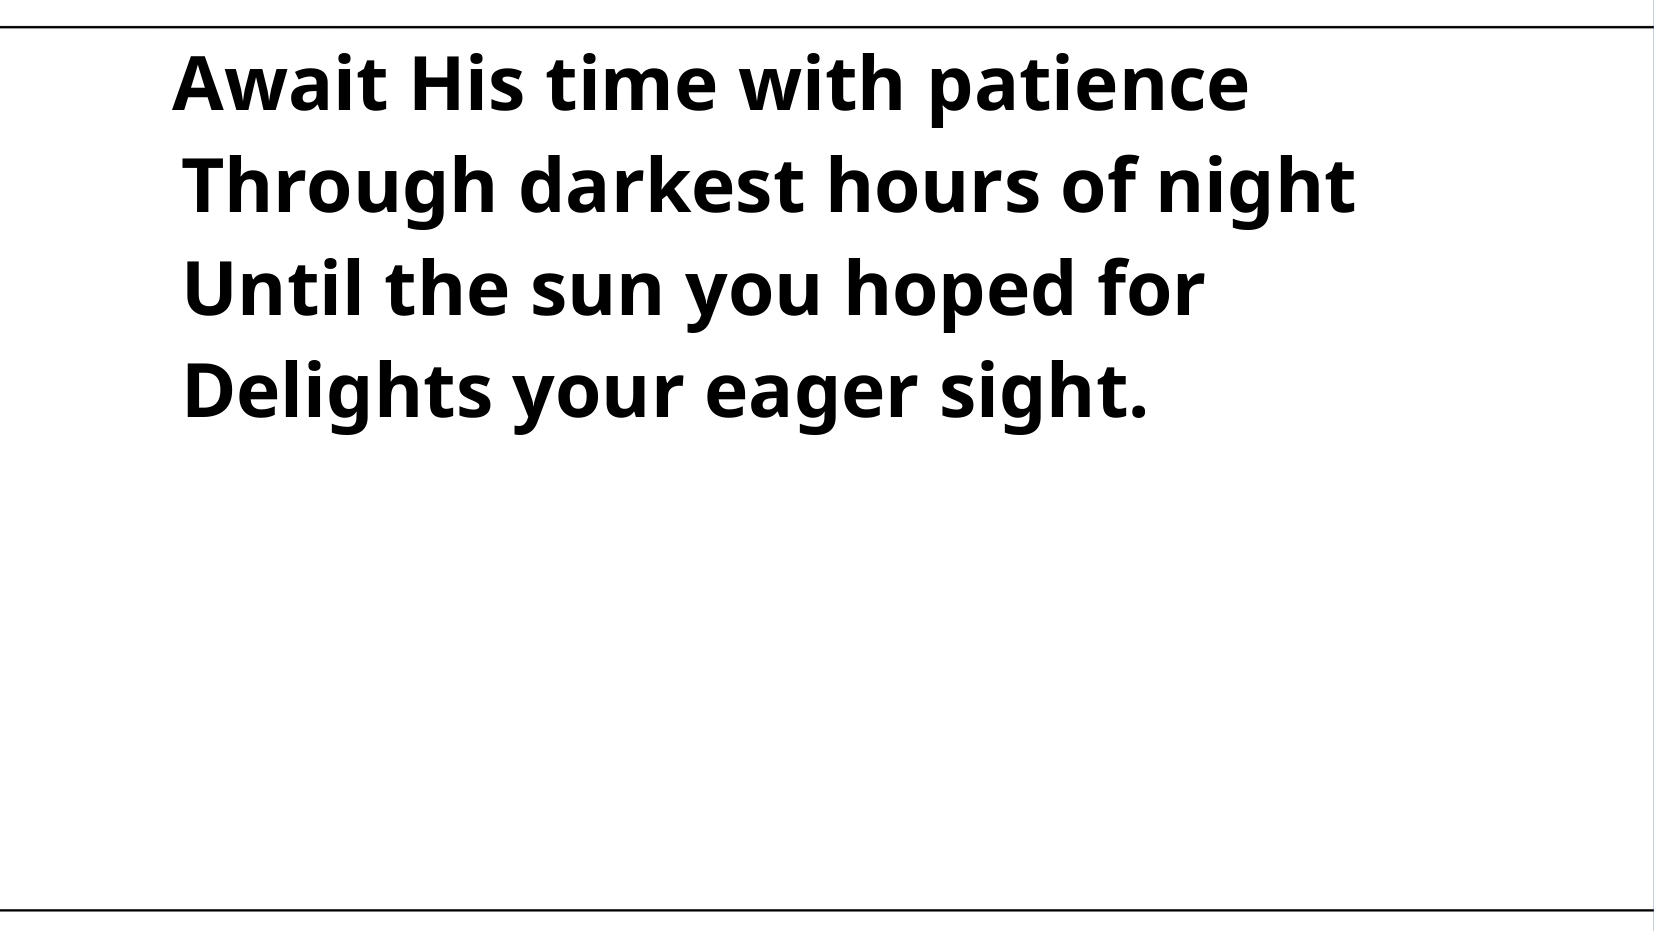

Await His time with patience
 Through darkest hours of night
 Until the sun you hoped for
 Delights your eager sight.